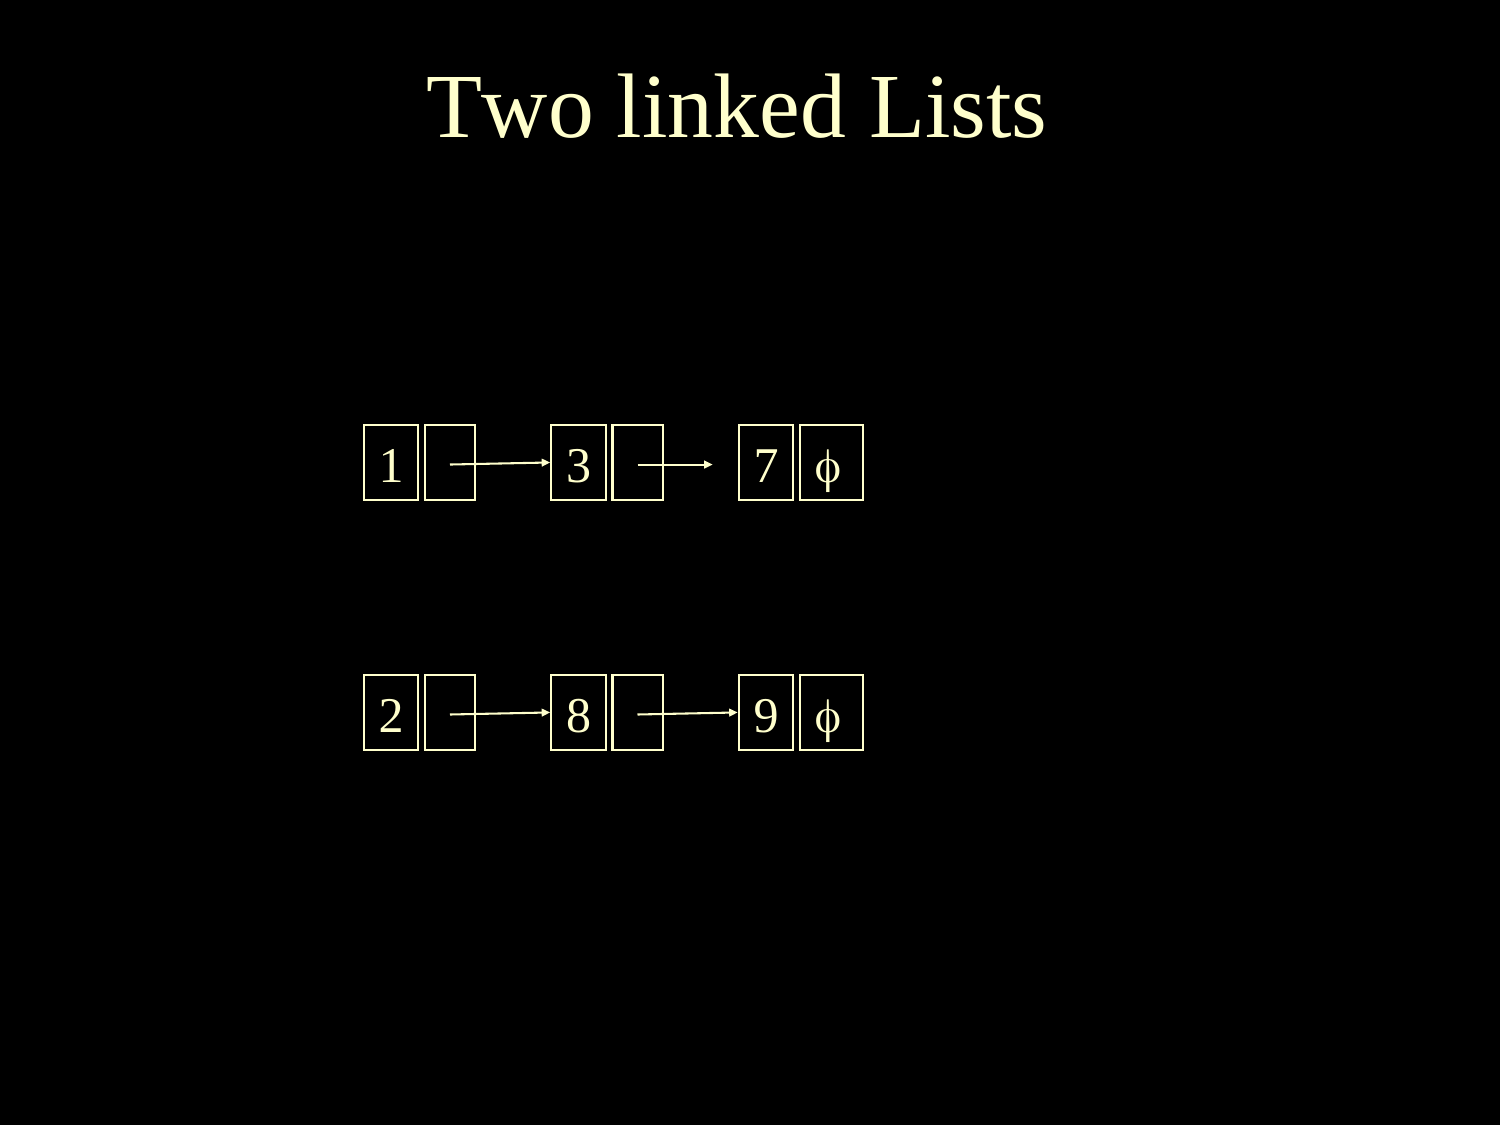

# Two linked Lists
1
3
7

2
8
9
